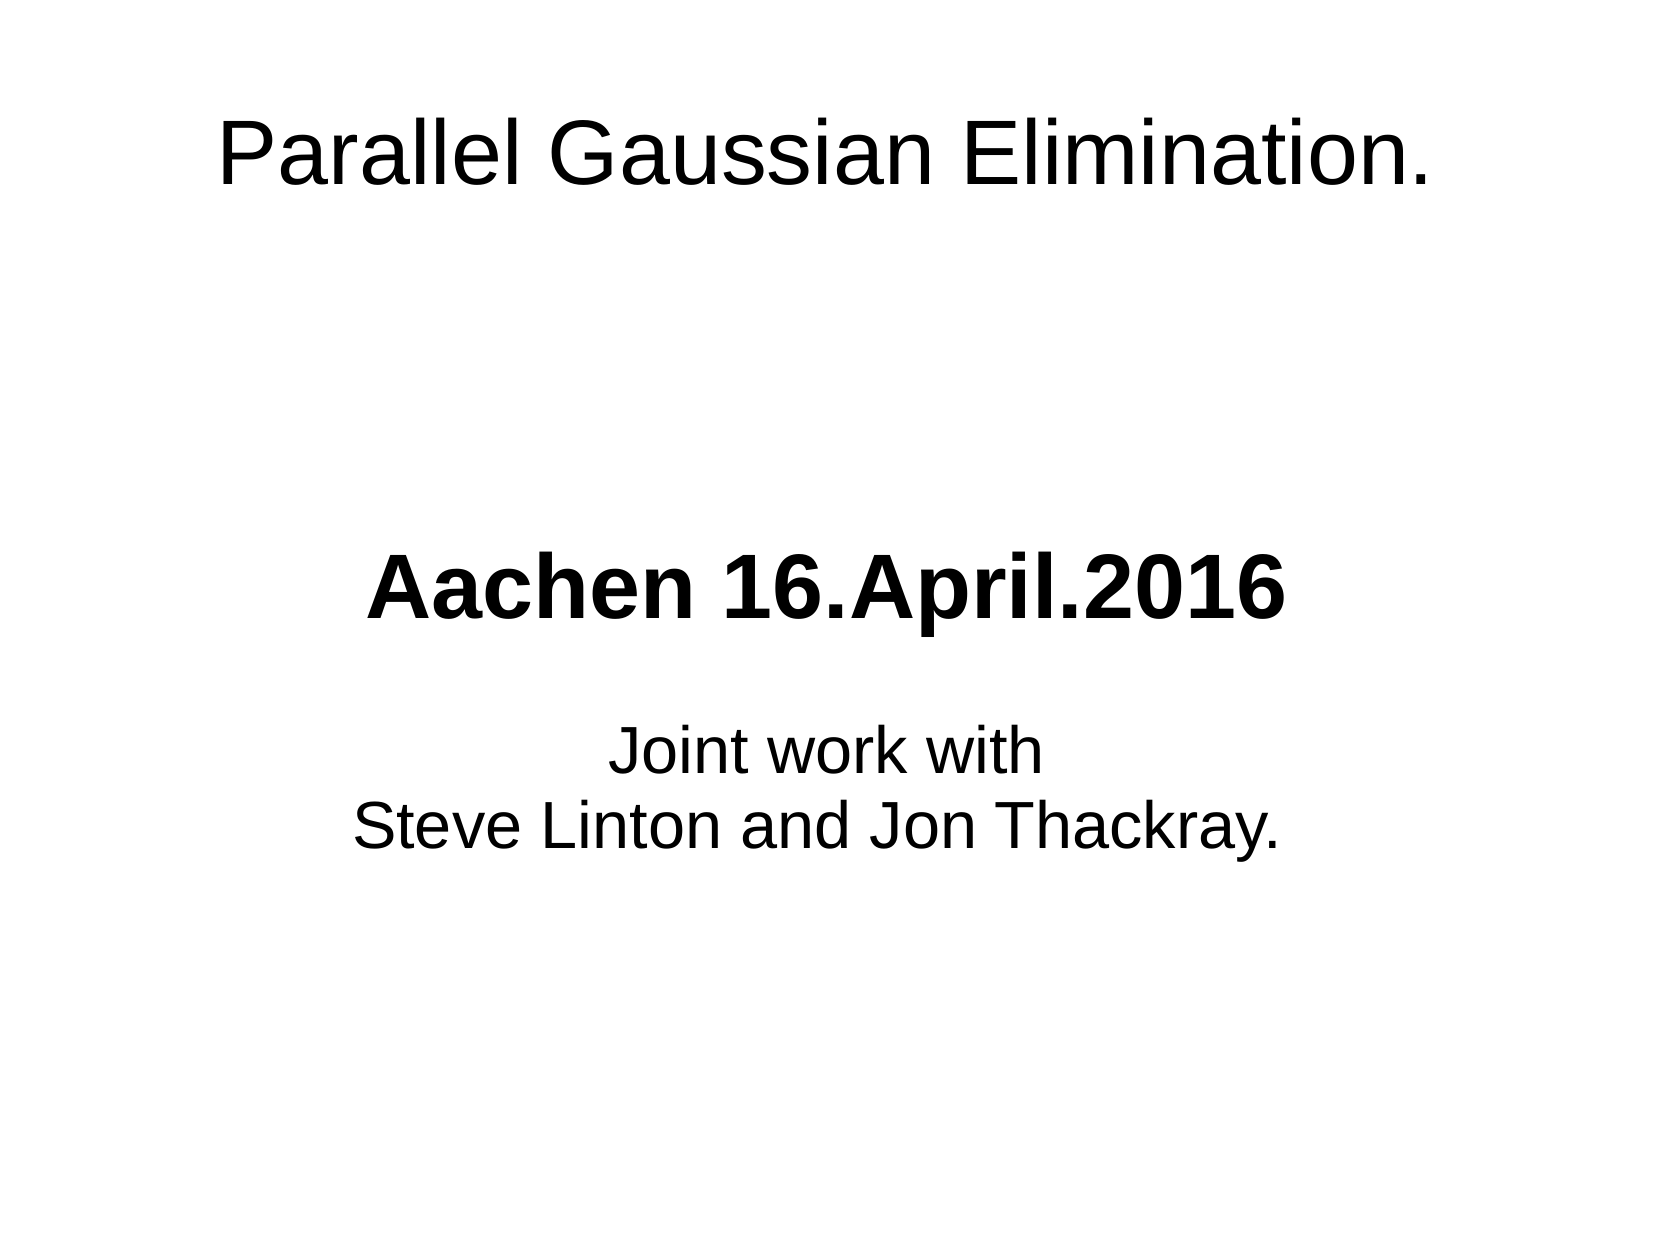

# Parallel Gaussian Elimination.
Aachen 16.April.2016
Joint work with
Steve Linton and Jon Thackray.